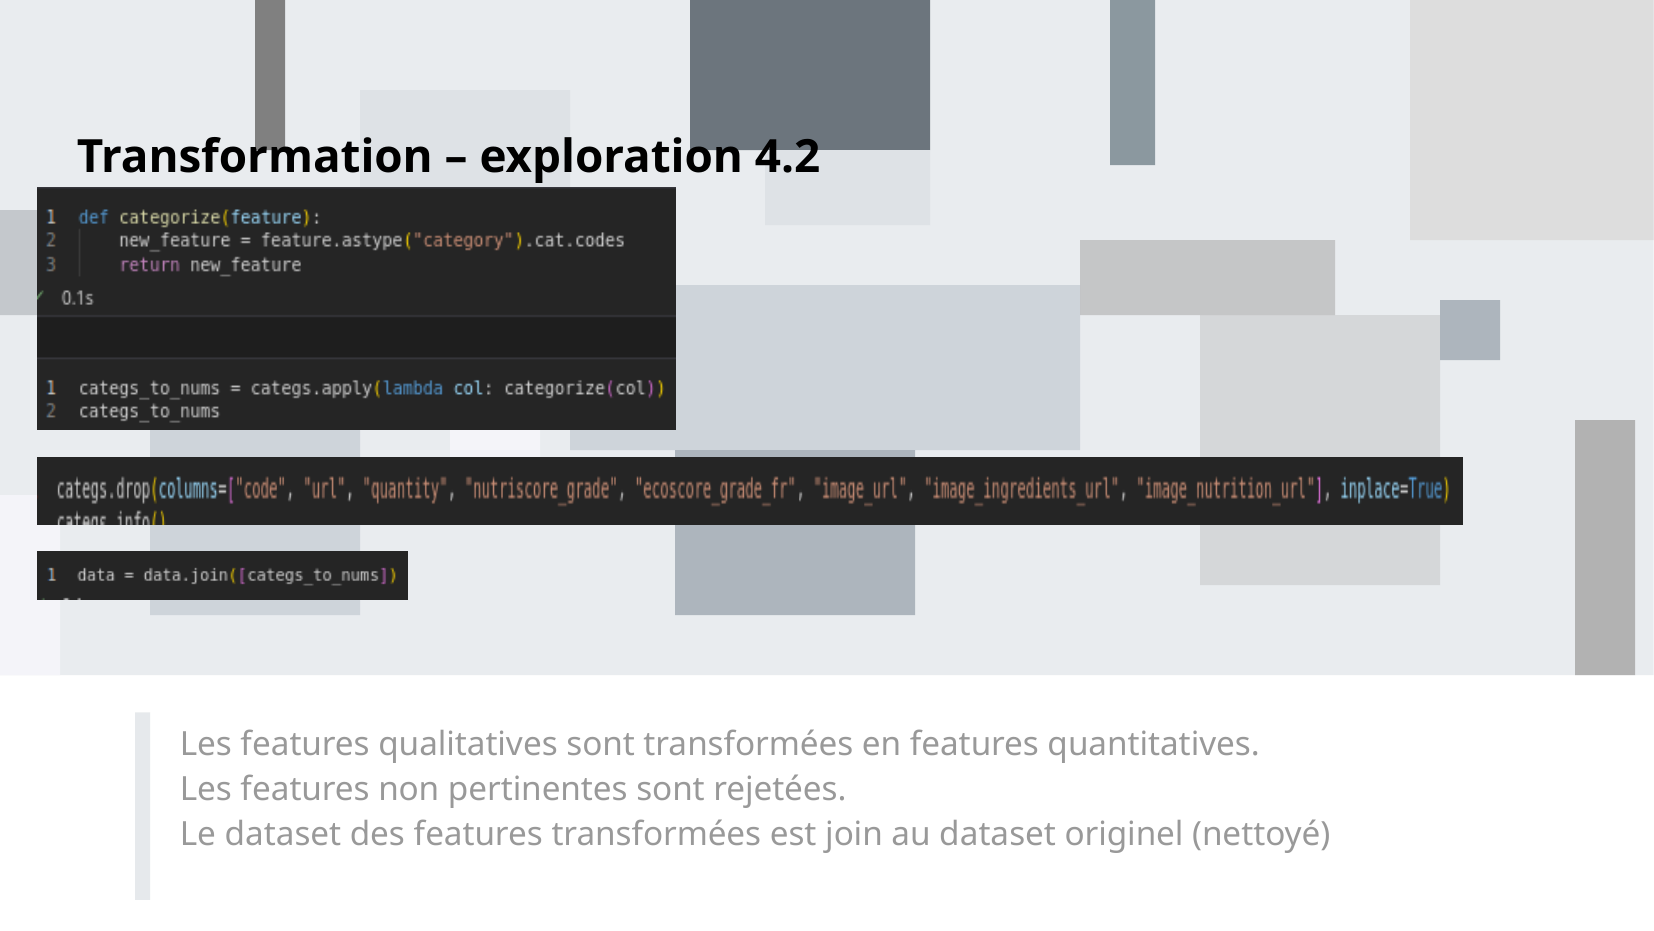

# Transformation – exploration 4.2
Les features qualitatives sont transformées en features quantitatives.
Les features non pertinentes sont rejetées.
Le dataset des features transformées est join au dataset originel (nettoyé)